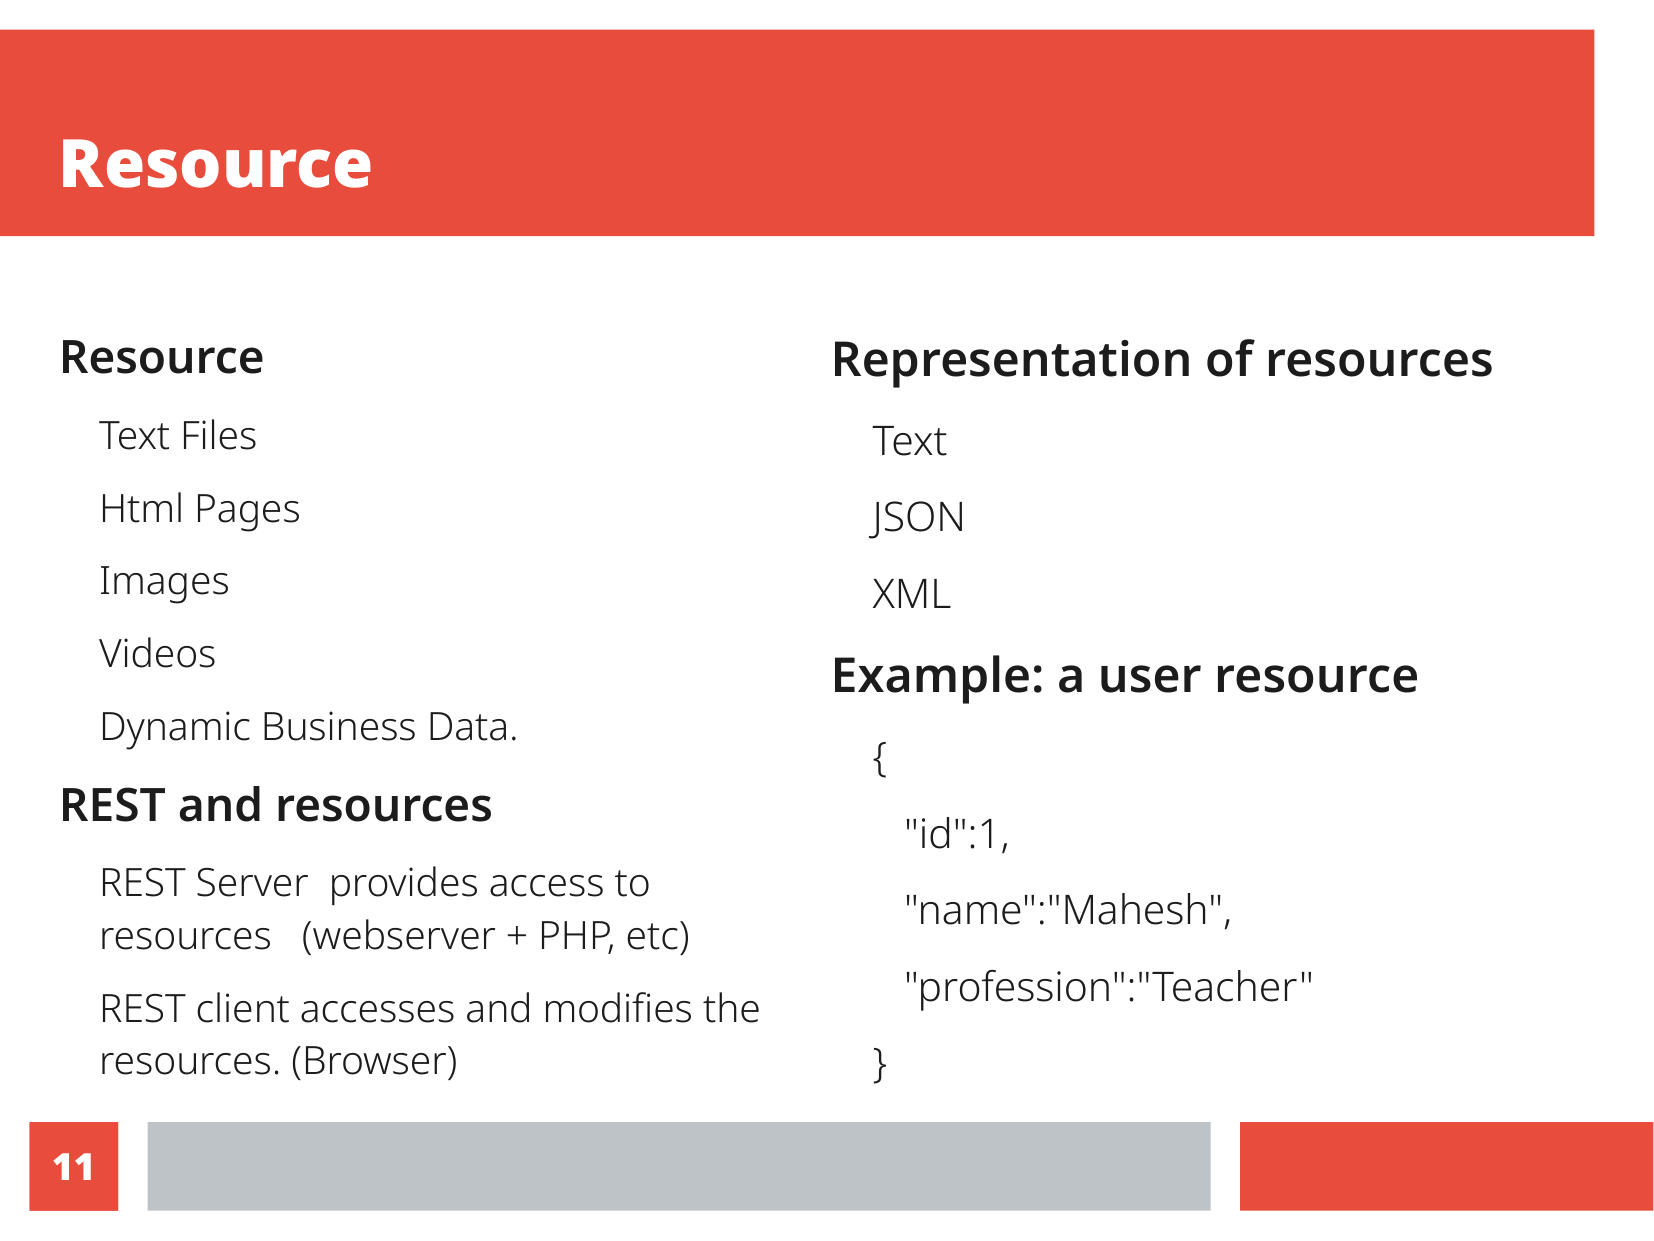

# Resource
Resource
Text Files
Html Pages
Images
Videos
Dynamic Business Data.
REST and resources
REST Server provides access to resources (webserver + PHP, etc)
REST client accesses and modifies the resources. (Browser)
Representation of resources
Text
JSON
XML
Example: a user resource
{
 "id":1,
 "name":"Mahesh",
 "profession":"Teacher"
}
11